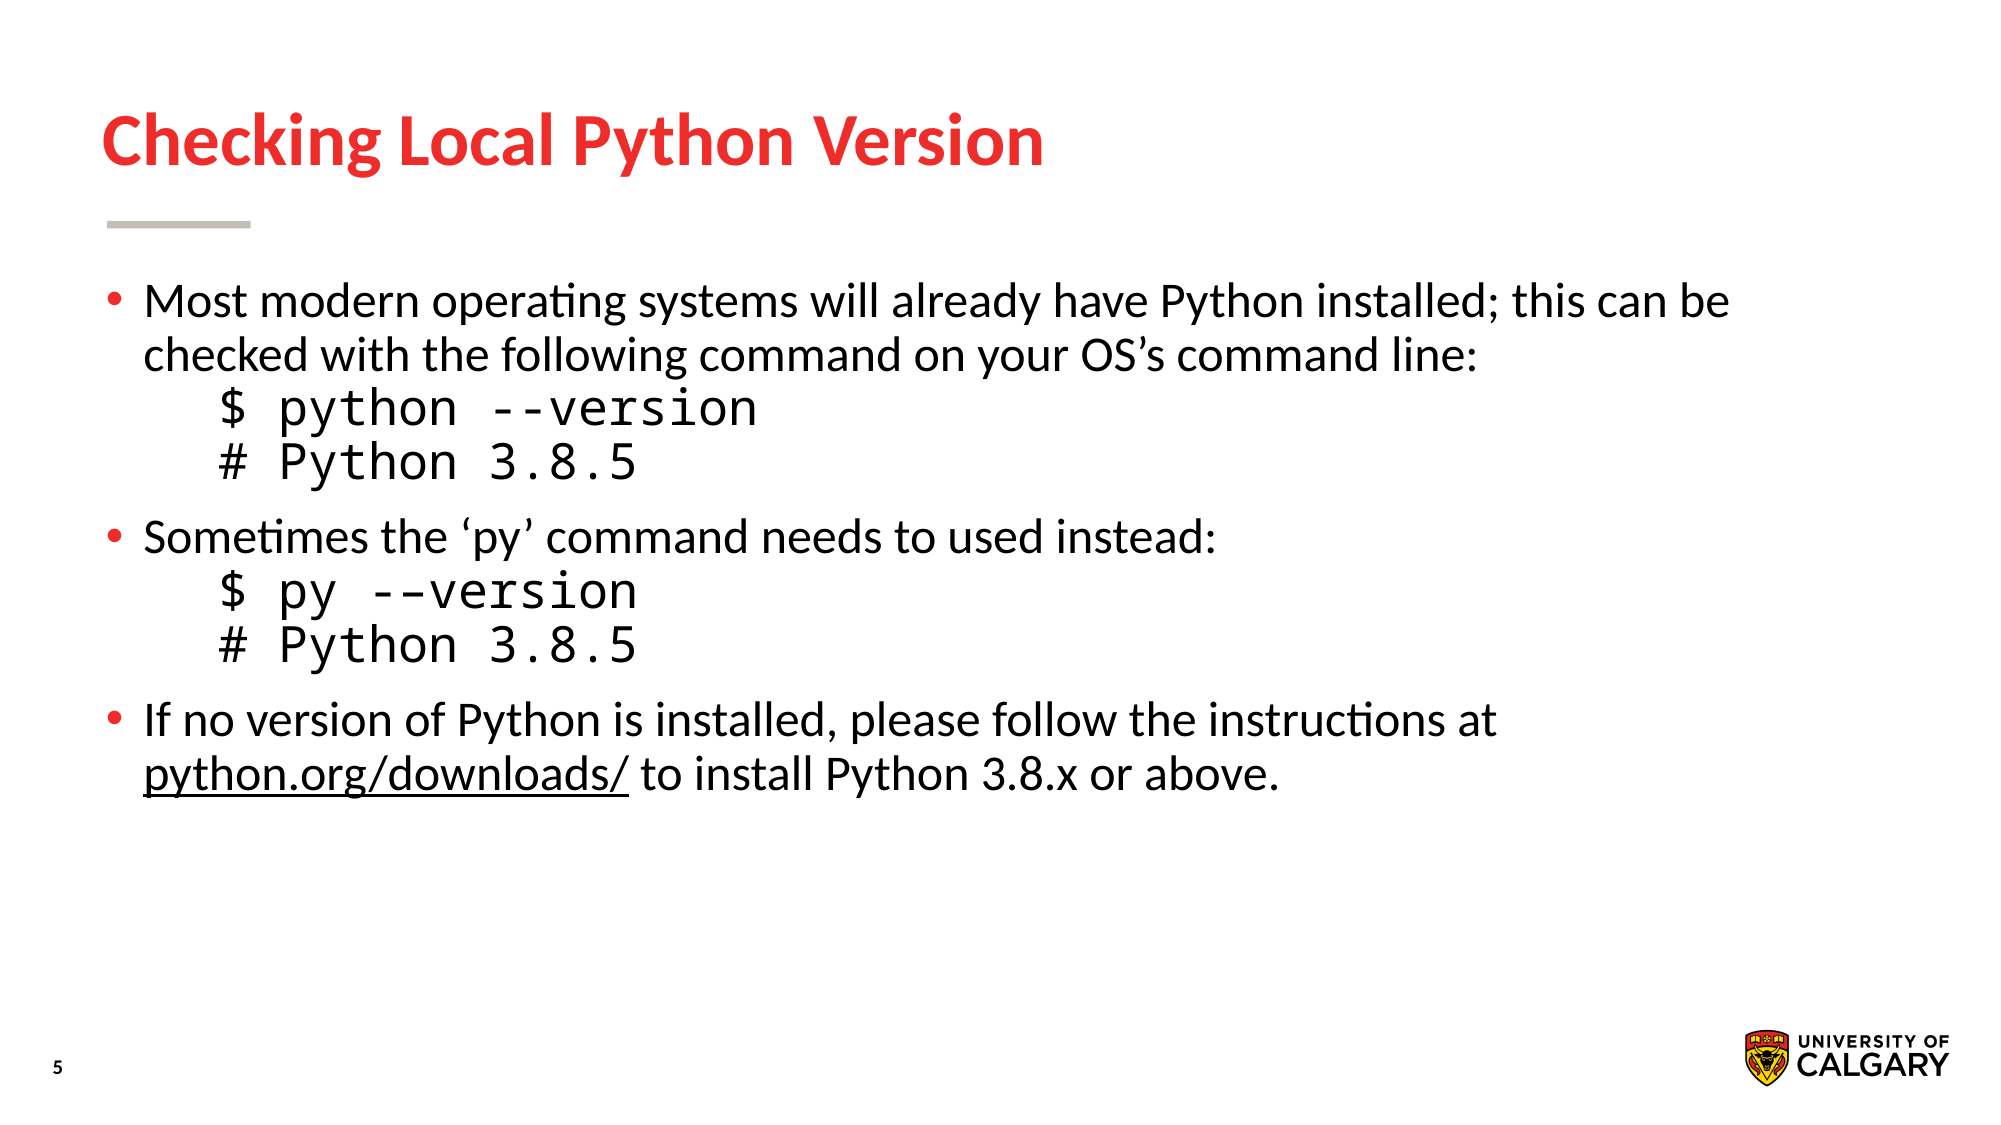

# Checking Local Python Version
Most modern operating systems will already have Python installed; this can be checked with the following command on your OS’s command line:
	$ python --version
	# Python 3.8.5
Sometimes the ‘py’ command needs to used instead:
	$ py -–version
	# Python 3.8.5
If no version of Python is installed, please follow the instructions at python.org/downloads/ to install Python 3.8.x or above.